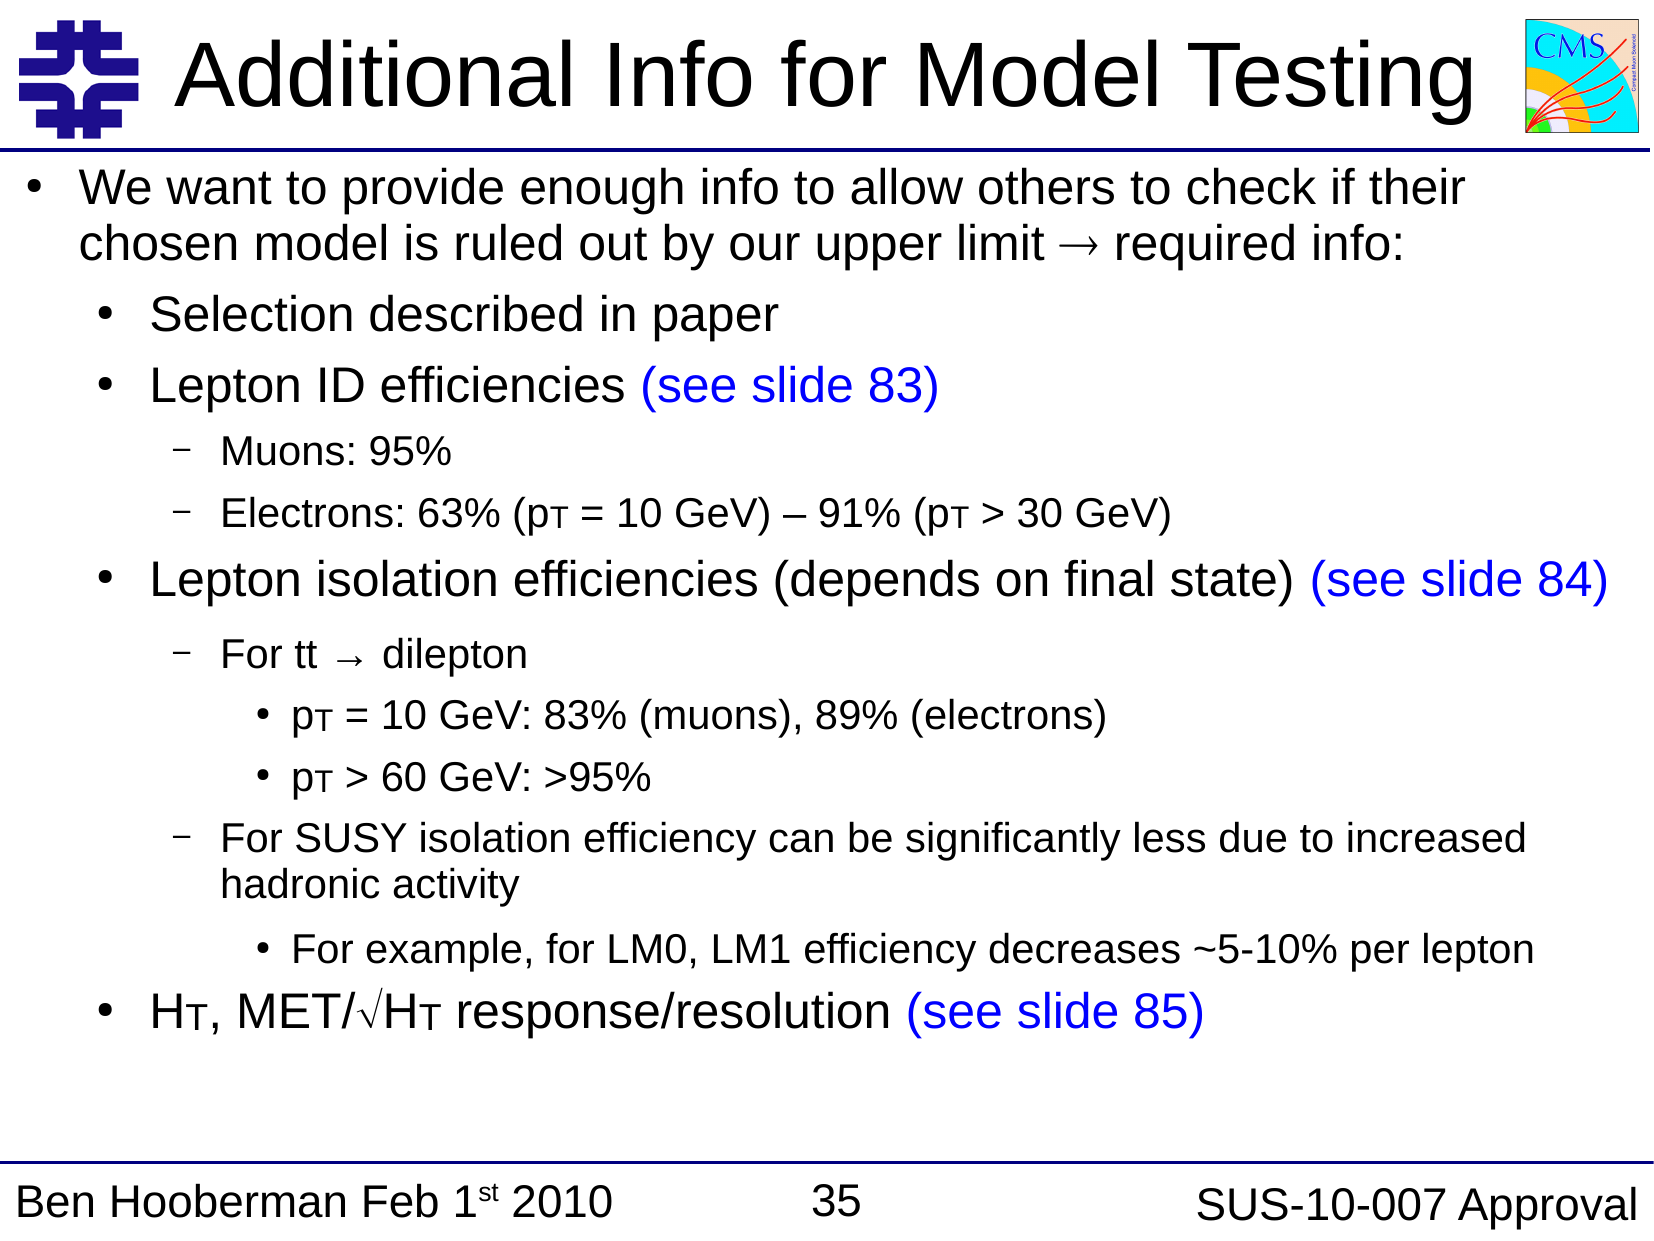

# Additional Info for Model Testing
We want to provide enough info to allow others to check if their chosen model is ruled out by our upper limit  required info:
Selection described in paper
Lepton ID efficiencies (see slide 83)
Muons: 95%
Electrons: 63% (pT = 10 GeV) – 91% (pT > 30 GeV)
Lepton isolation efficiencies (depends on final state) (see slide 84)
For tt → dilepton
pT = 10 GeV: 83% (muons), 89% (electrons)
pT > 60 GeV: >95%
For SUSY isolation efficiency can be significantly less due to increased hadronic activity
For example, for LM0, LM1 efficiency decreases ~5-10% per lepton
HT, MET/HT response/resolution (see slide 85)
35